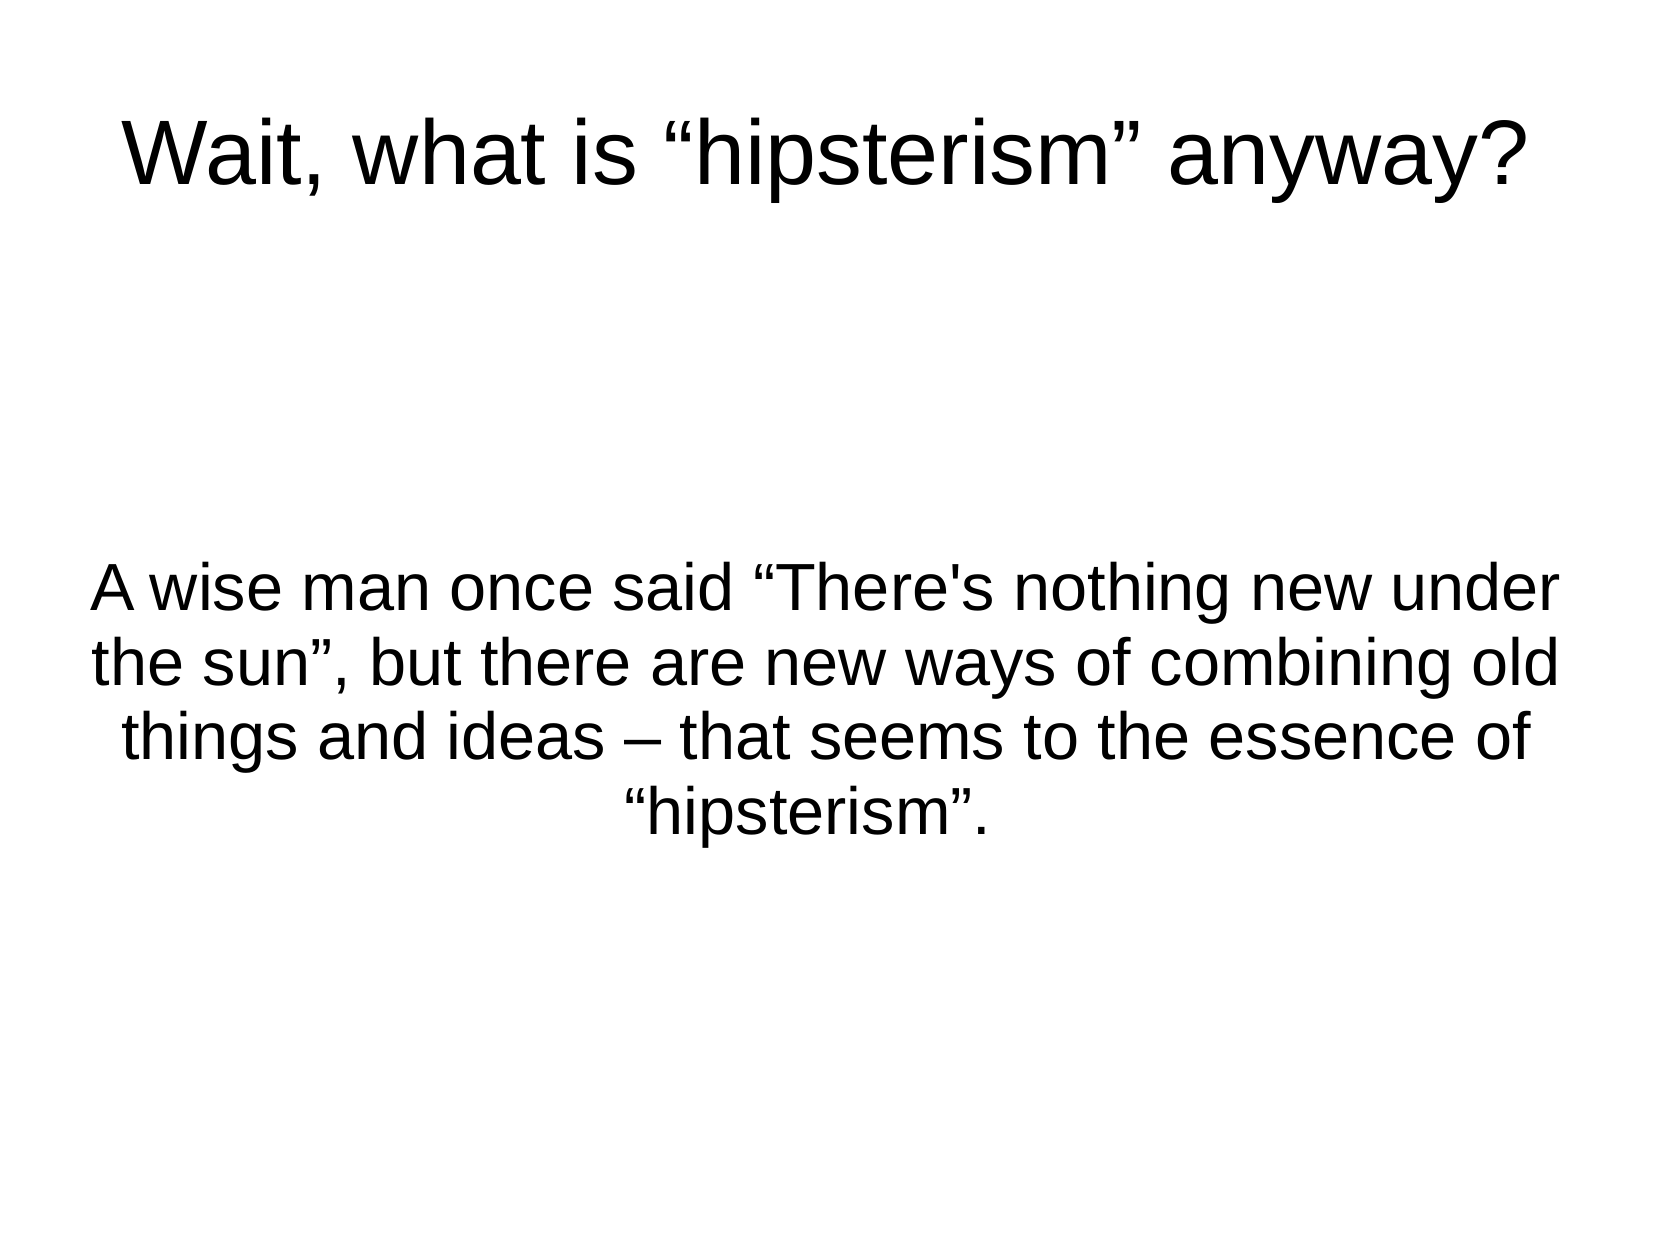

# Wait, what is “hipsterism” anyway?
A wise man once said “There's nothing new under the sun”, but there are new ways of combining old things and ideas – that seems to the essence of “hipsterism”.